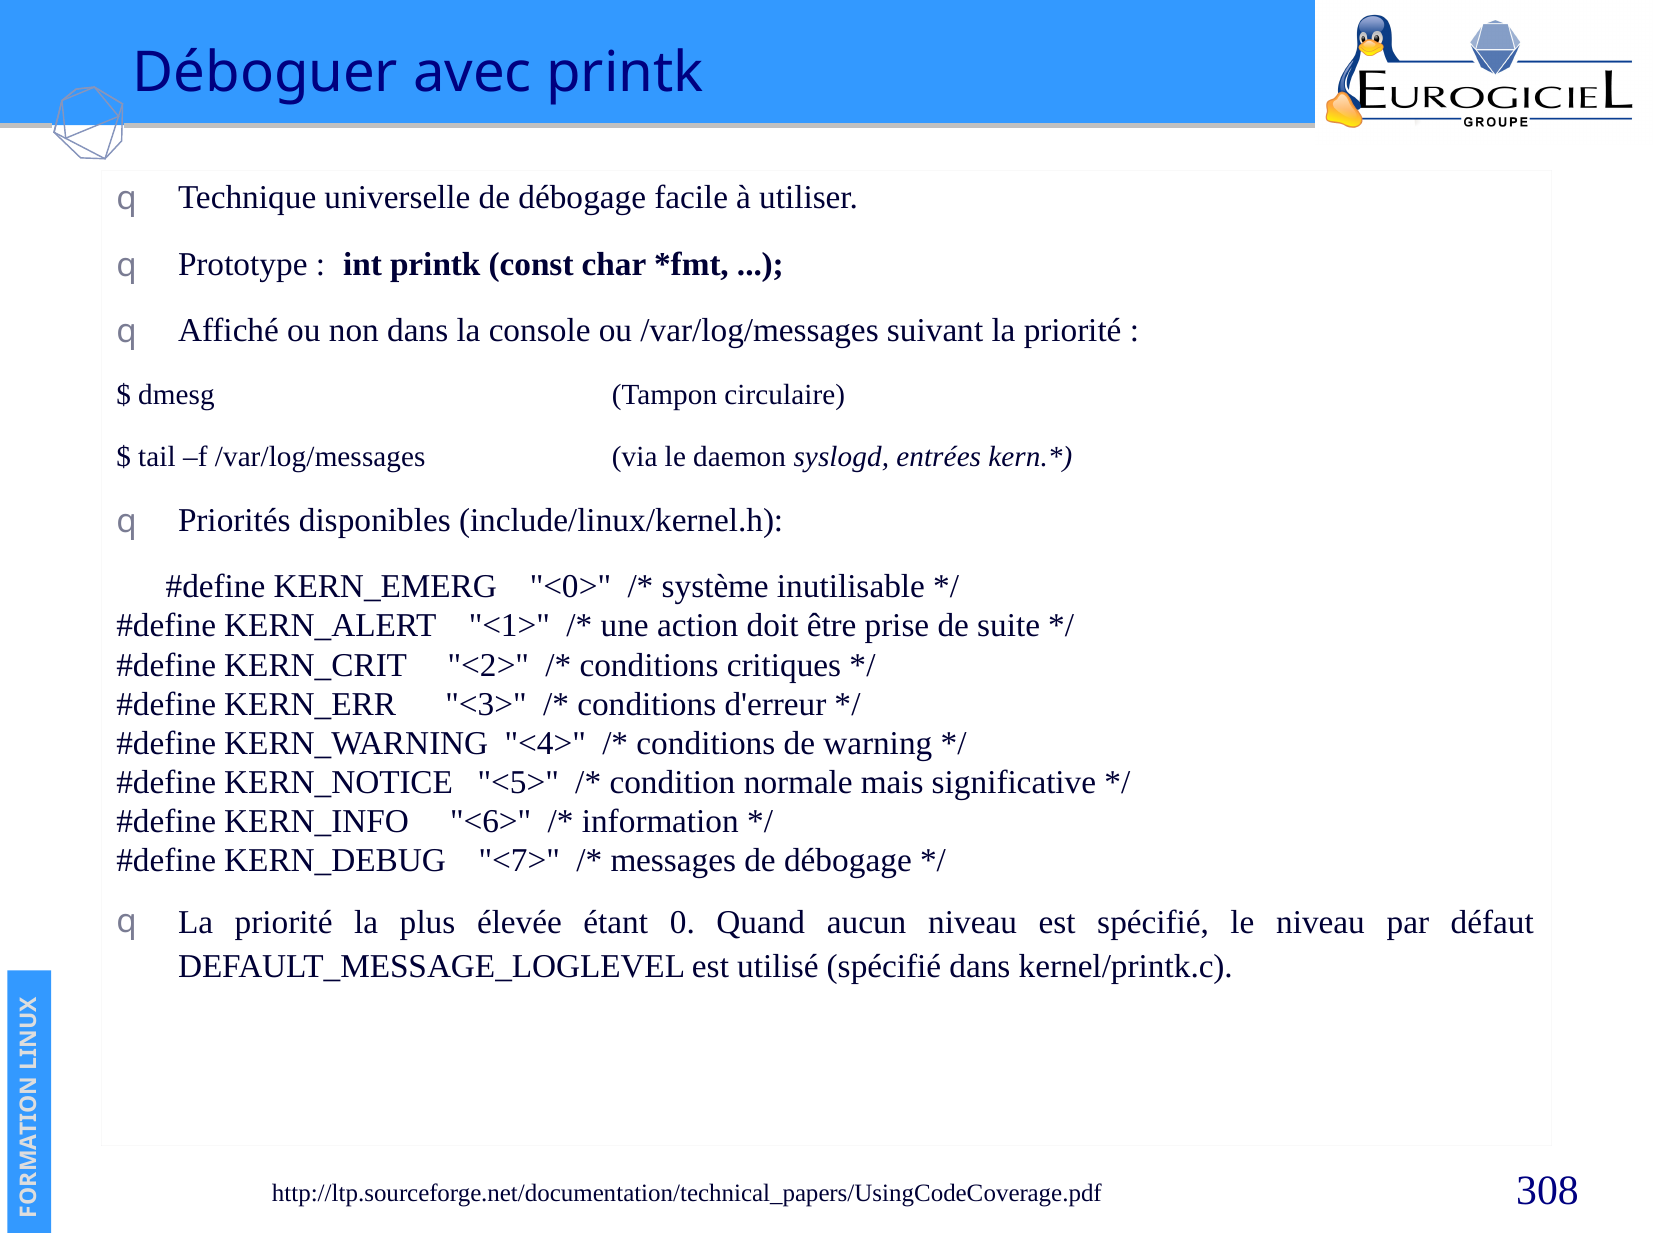

# Déboguer avec printk
Technique universelle de débogage facile à utiliser.
Prototype : 	int printk (const char *fmt, ...);
Affiché ou non dans la console ou /var/log/messages suivant la priorité :
$ dmesg			(Tampon circulaire)
$ tail –f /var/log/messages		(via le daemon syslogd, entrées kern.*)
Priorités disponibles (include/linux/kernel.h):
 #define KERN_EMERG "<0>" /* système inutilisable */
#define KERN_ALERT "<1>" /* une action doit être prise de suite */
#define KERN_CRIT "<2>" /* conditions critiques */
#define KERN_ERR "<3>" /* conditions d'erreur */
#define KERN_WARNING "<4>" /* conditions de warning */
#define KERN_NOTICE "<5>" /* condition normale mais significative */
#define KERN_INFO "<6>" /* information */
#define KERN_DEBUG "<7>" /* messages de débogage */
La priorité la plus élevée étant 0. Quand aucun niveau est spécifié, le niveau par défaut DEFAULT_MESSAGE_LOGLEVEL est utilisé (spécifié dans kernel/printk.c).
http://ltp.sourceforge.net/documentation/technical_papers/UsingCodeCoverage.pdf